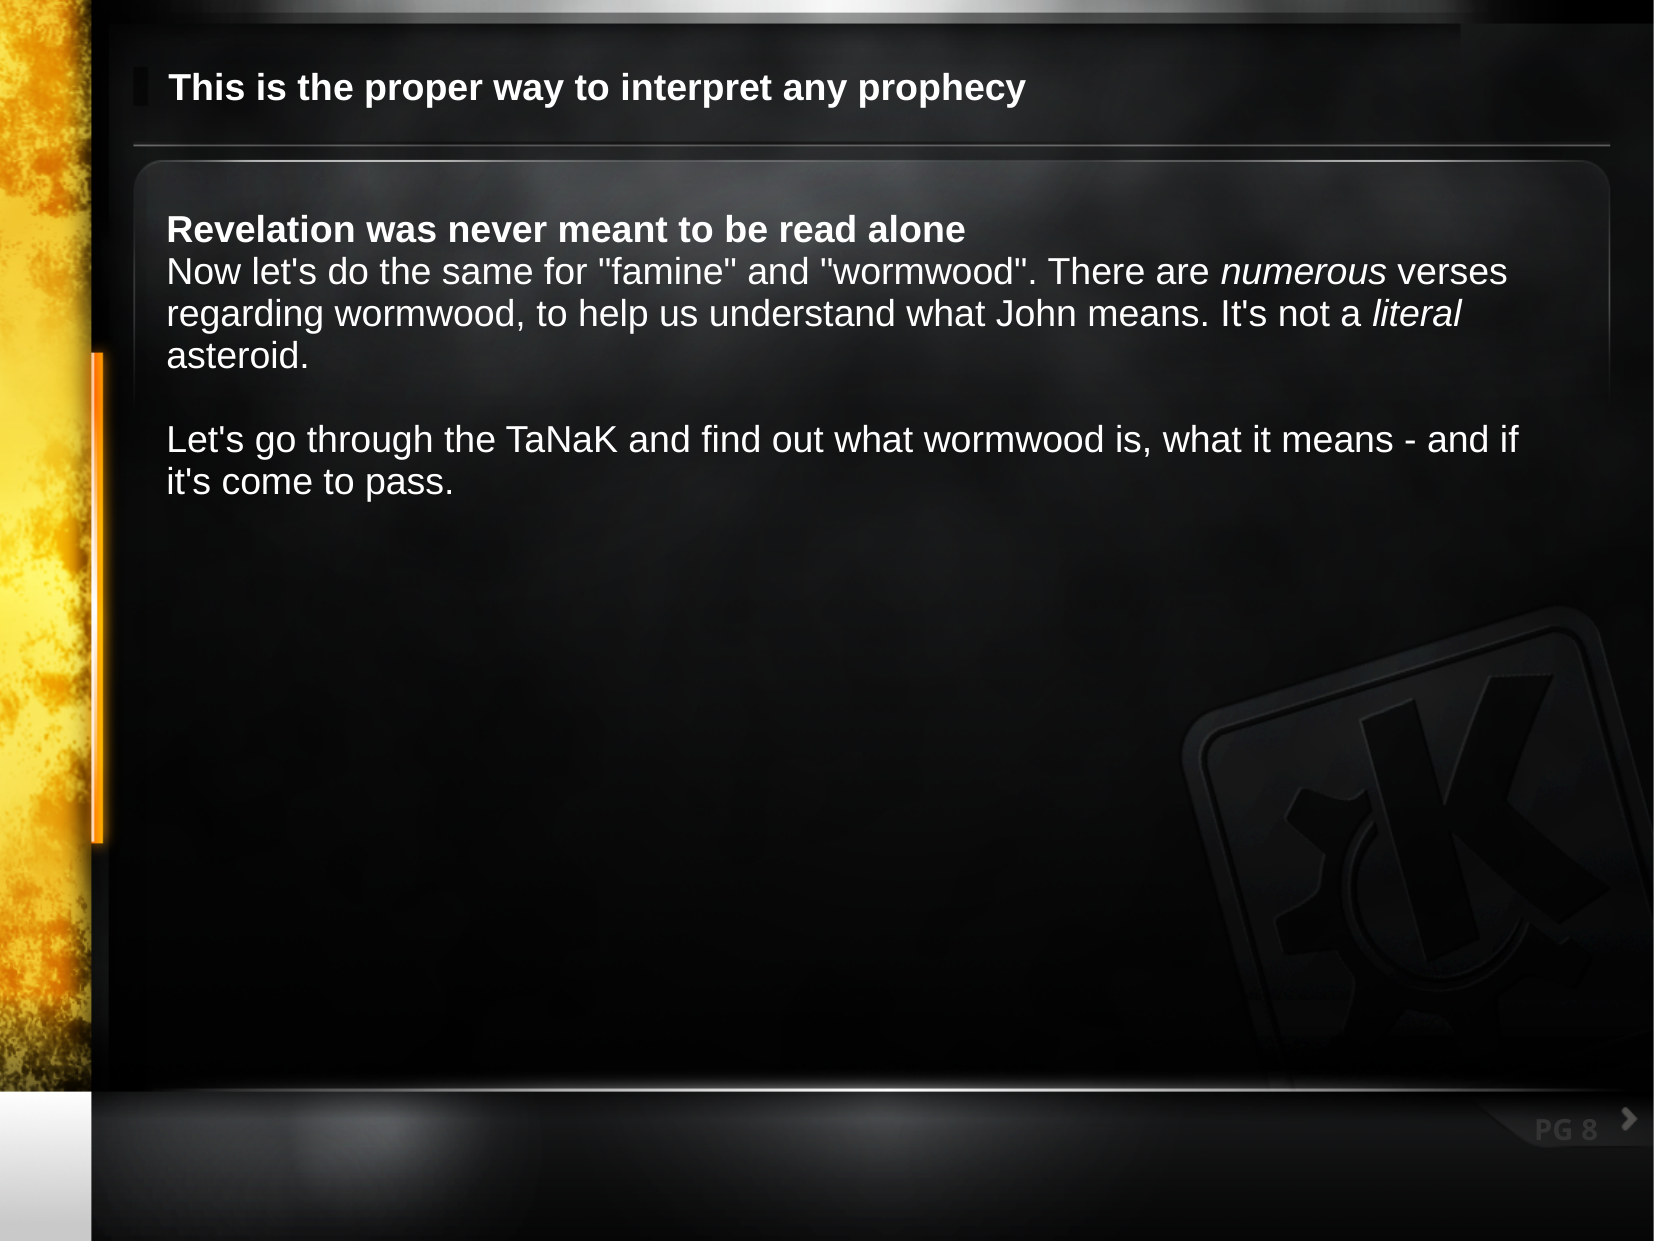

This is the proper way to interpret any prophecy
Revelation was never meant to be read alone
Now let's do the same for "famine" and "wormwood". There are numerous verses regarding wormwood, to help us understand what John means. It's not a literal asteroid.
Let's go through the TaNaK and find out what wormwood is, what it means - and if it's come to pass.